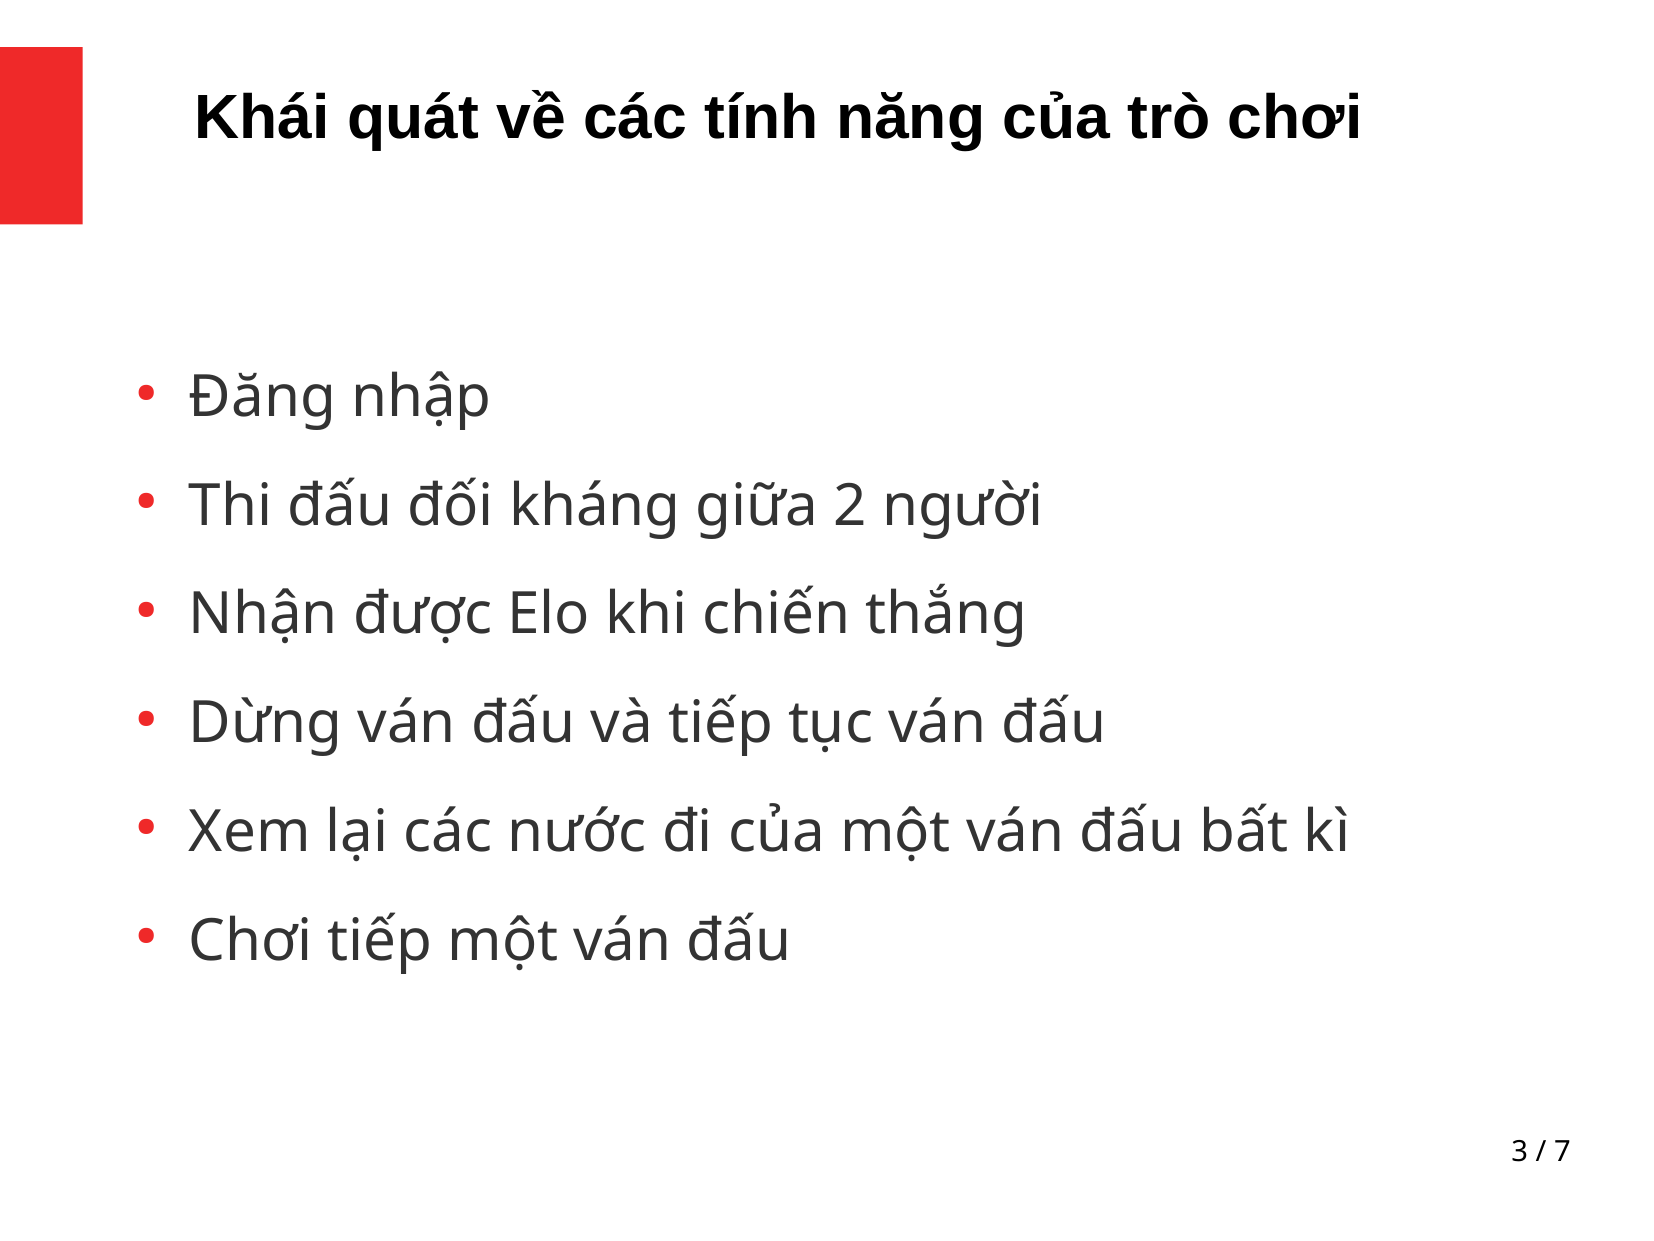

Khái quát về các tính năng của trò chơi
# Đăng nhập
Thi đấu đối kháng giữa 2 người
Nhận được Elo khi chiến thắng
Dừng ván đấu và tiếp tục ván đấu
Xem lại các nước đi của một ván đấu bất kì
Chơi tiếp một ván đấu
3